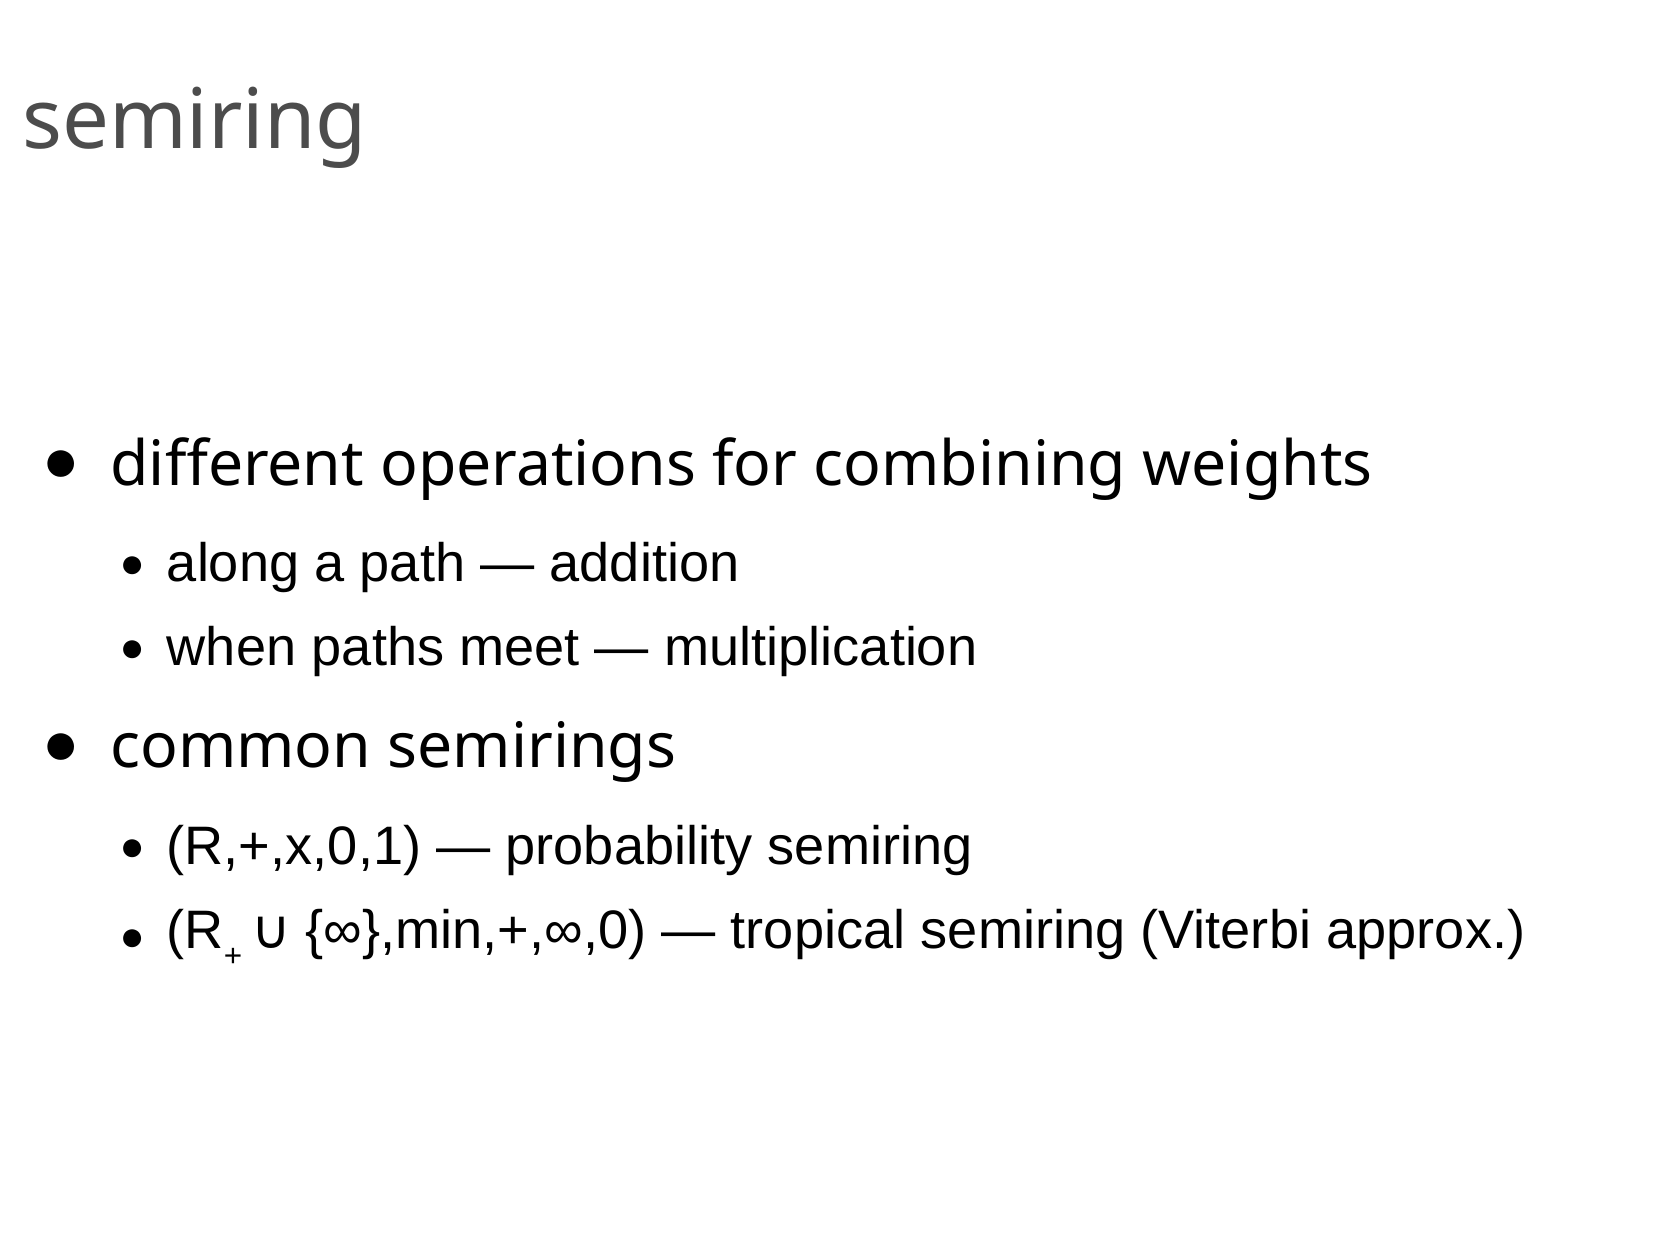

# semiring
different operations for combining weights
along a path — addition
when paths meet — multiplication
common semirings
(R,+,x,0,1) — probability semiring
(R+ ∪ {∞},min,+,∞,0) — tropical semiring (Viterbi approx.)